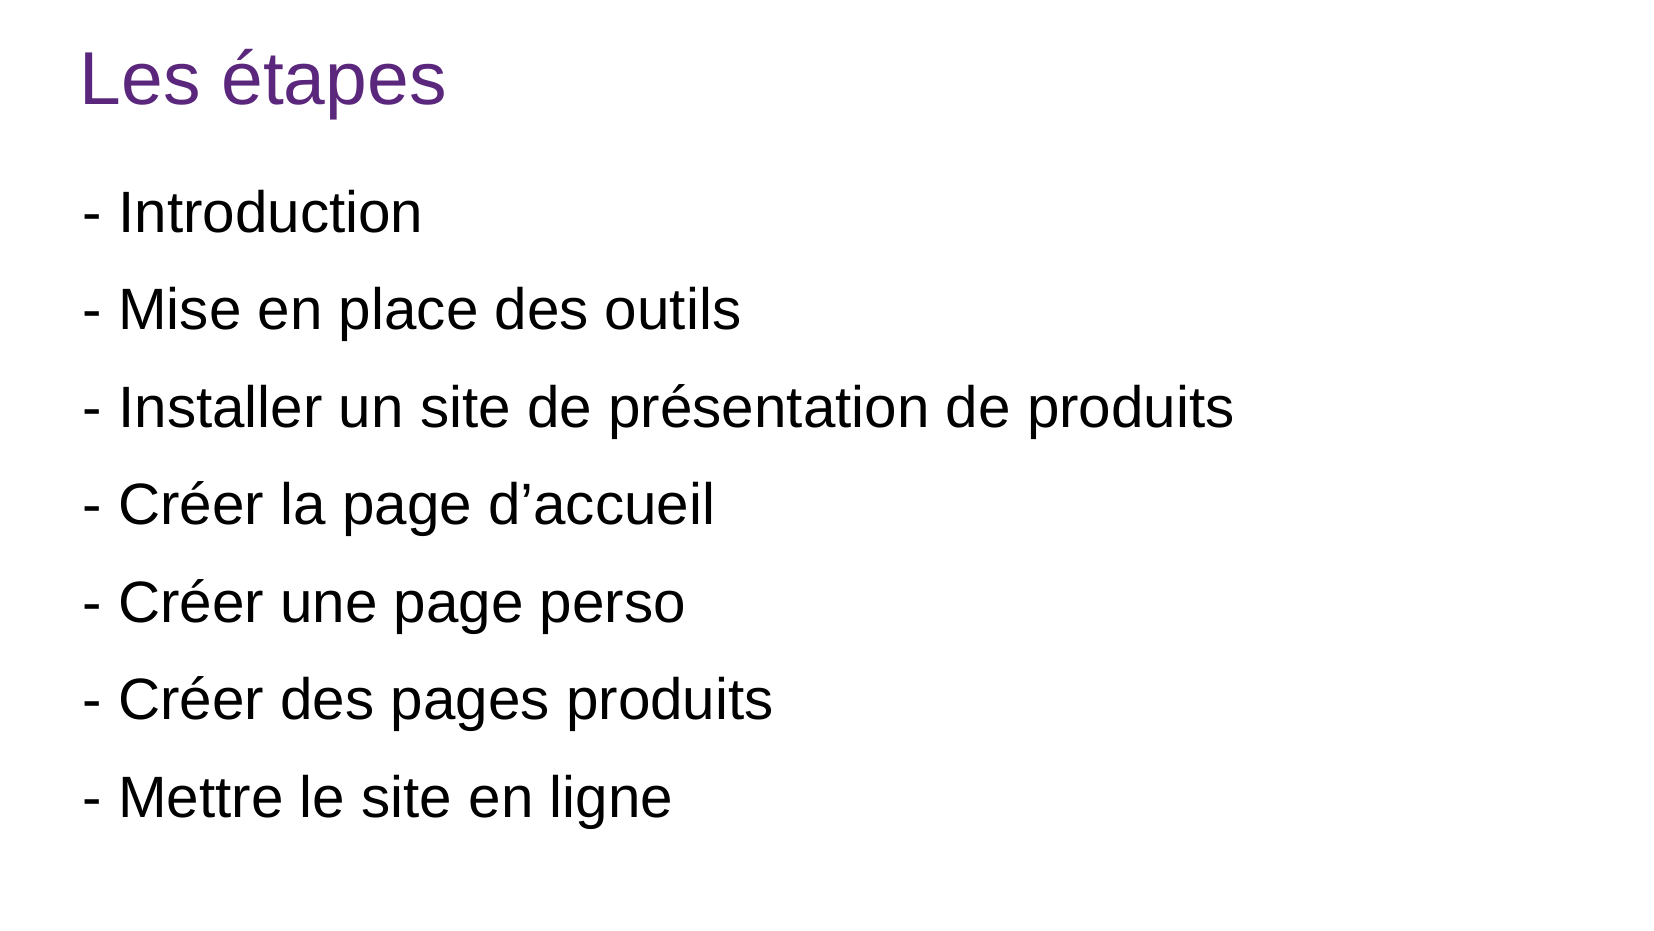

# Les étapes
- Introduction
- Mise en place des outils
- Installer un site de présentation de produits
- Créer la page d’accueil
- Créer une page perso
- Créer des pages produits
- Mettre le site en ligne